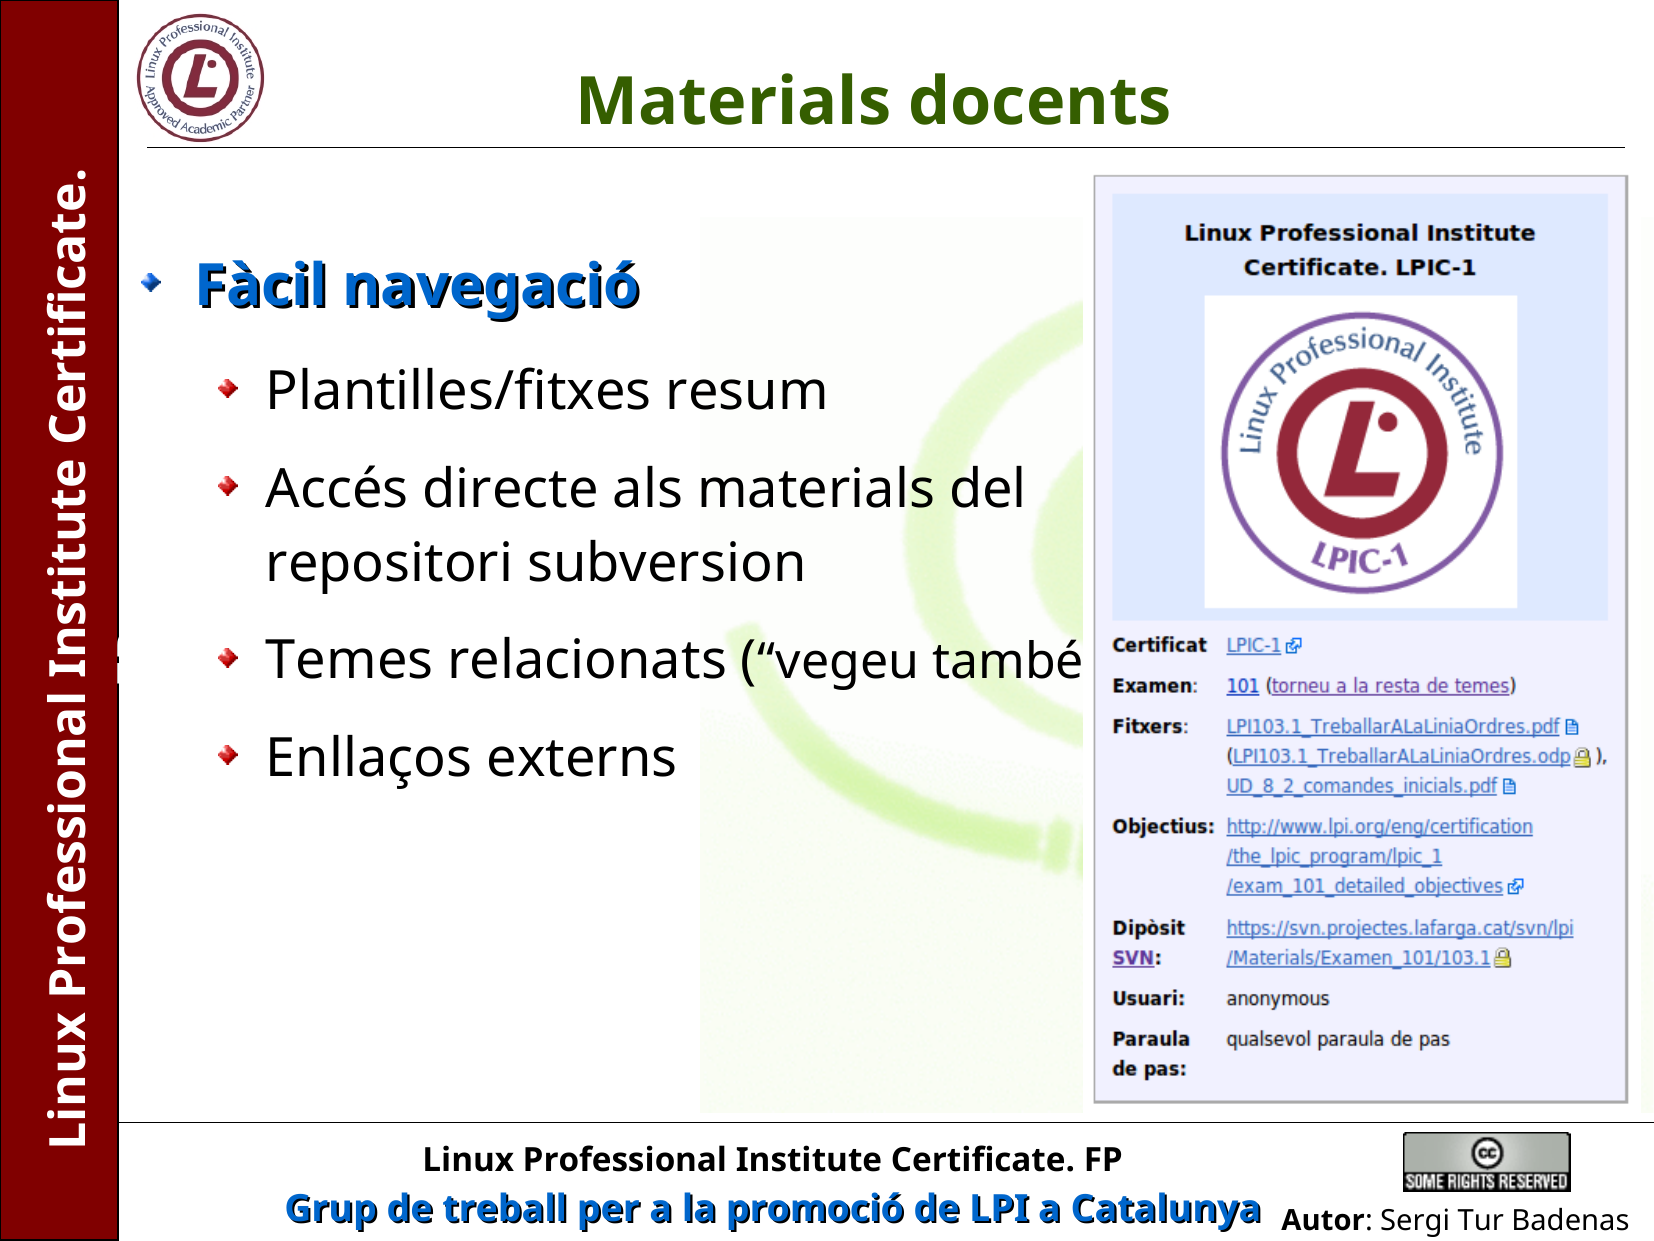

# Materials docents
Fàcil navegació
Plantilles/fitxes resum
Accés directe als materials del repositori subversion
Temes relacionats (“vegeu també”)
Enllaços externs